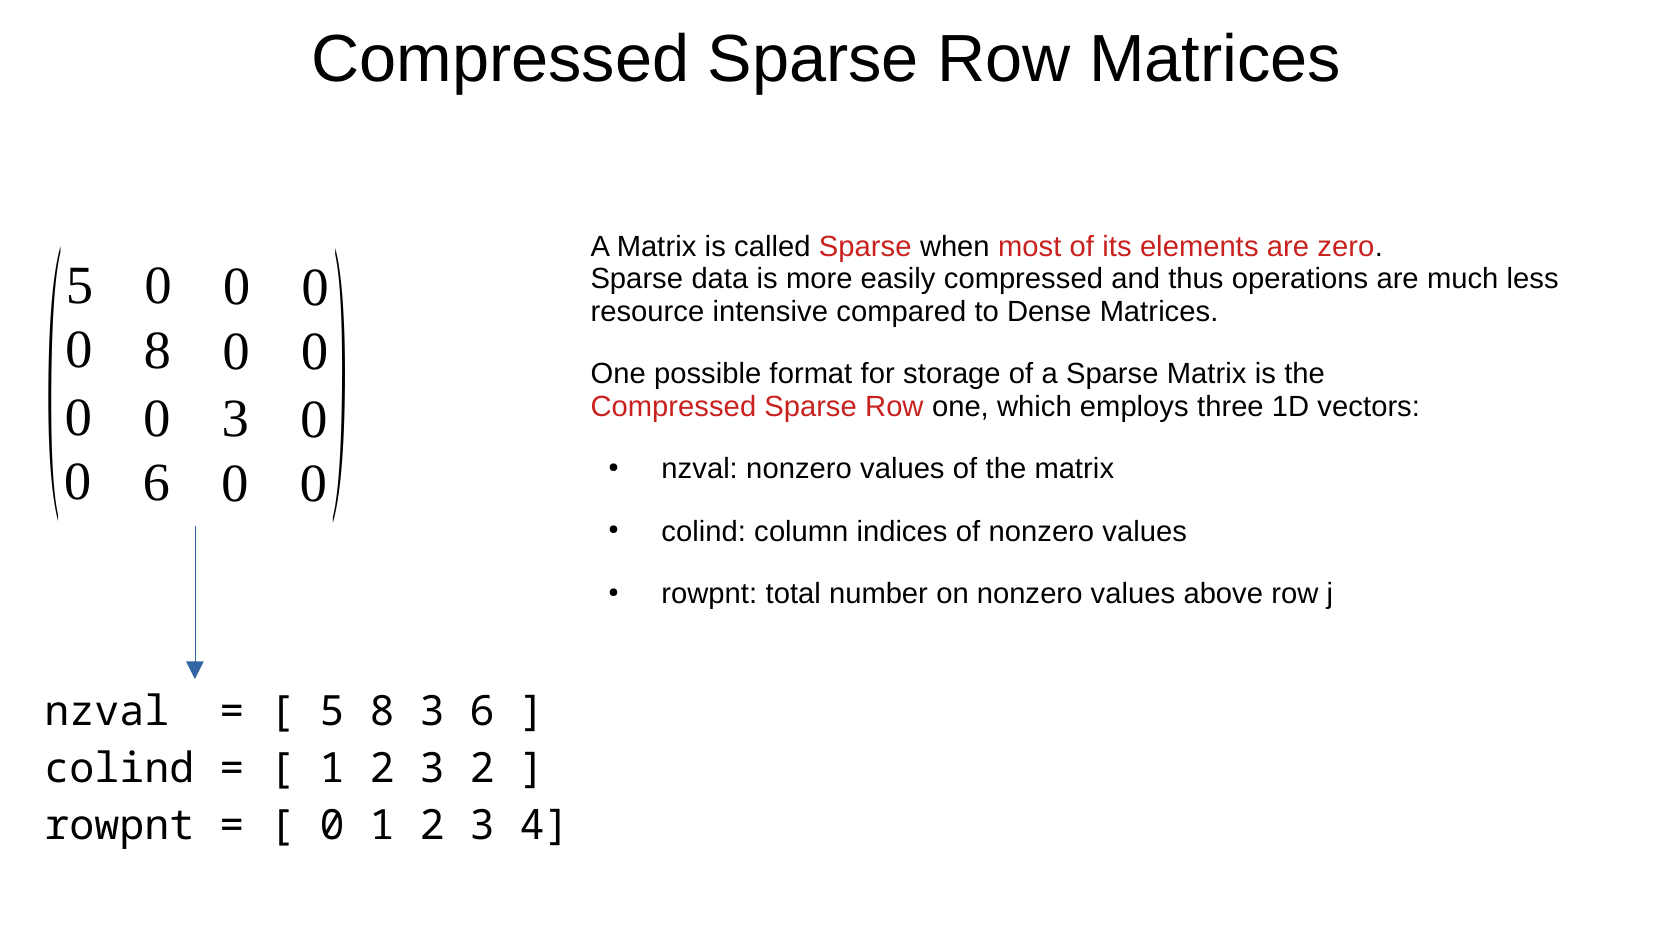

# Compressed Sparse Row Matrices
A Matrix is called Sparse when most of its elements are zero.
Sparse data is more easily compressed and thus operations are much less resource intensive compared to Dense Matrices.
One possible format for storage of a Sparse Matrix is the
Compressed Sparse Row one, which employs three 1D vectors:
nzval: nonzero values of the matrix
colind: column indices of nonzero values
rowpnt: total number on nonzero values above row j
nzval = [ 5 8 3 6 ]
colind = [ 1 2 3 2 ]
rowpnt = [ 0 1 2 3 4]